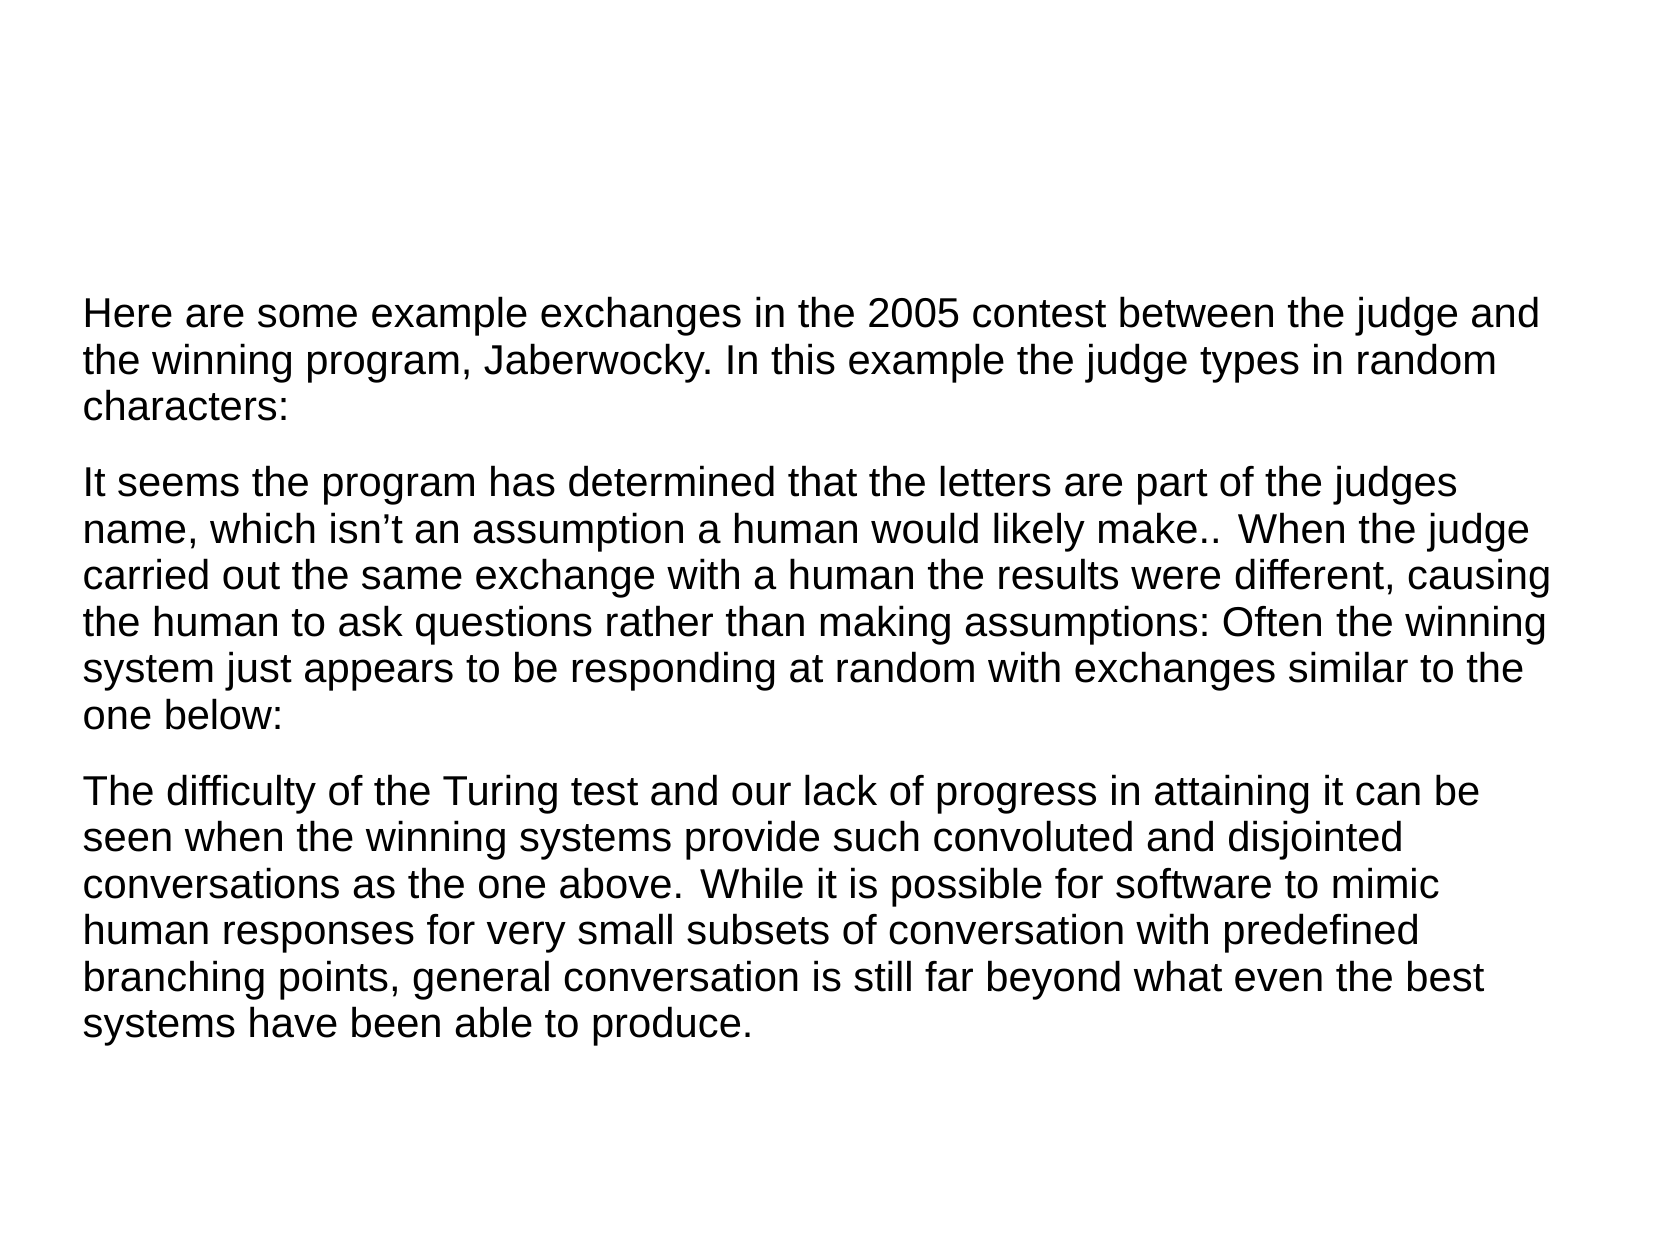

#
Here are some example exchanges in the 2005 contest between the judge and the winning program, Jaberwocky. In this example the judge types in random characters:
It seems the program has determined that the letters are part of the judges name, which isn’t an assumption a human would likely make.. When the judge carried out the same exchange with a human the results were different, causing the human to ask questions rather than making assumptions: Often the winning system just appears to be responding at random with exchanges similar to the one below:
The difficulty of the Turing test and our lack of progress in attaining it can be seen when the winning systems provide such convoluted and disjointed conversations as the one above. While it is possible for software to mimic human responses for very small subsets of conversation with predefined branching points, general conversation is still far beyond what even the best systems have been able to produce.